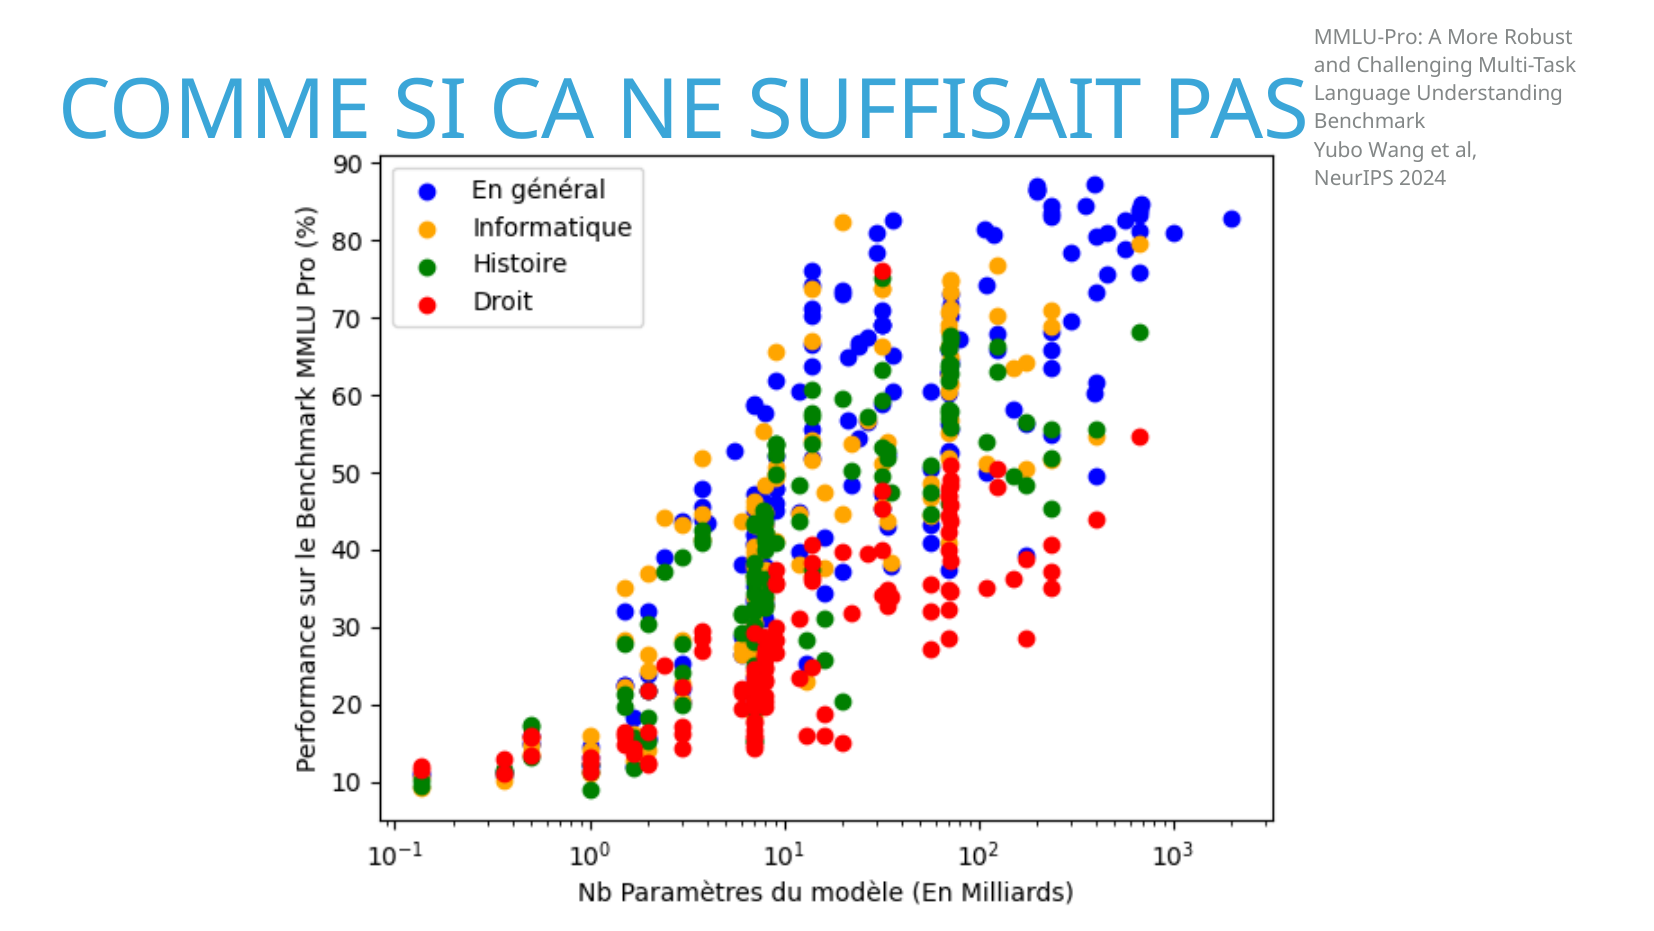

MMLU-Pro: A More Robust and Challenging Multi-Task Language Understanding Benchmark
Yubo Wang et al,
NeurIPS 2024
# Comme si ca ne suffisait pas